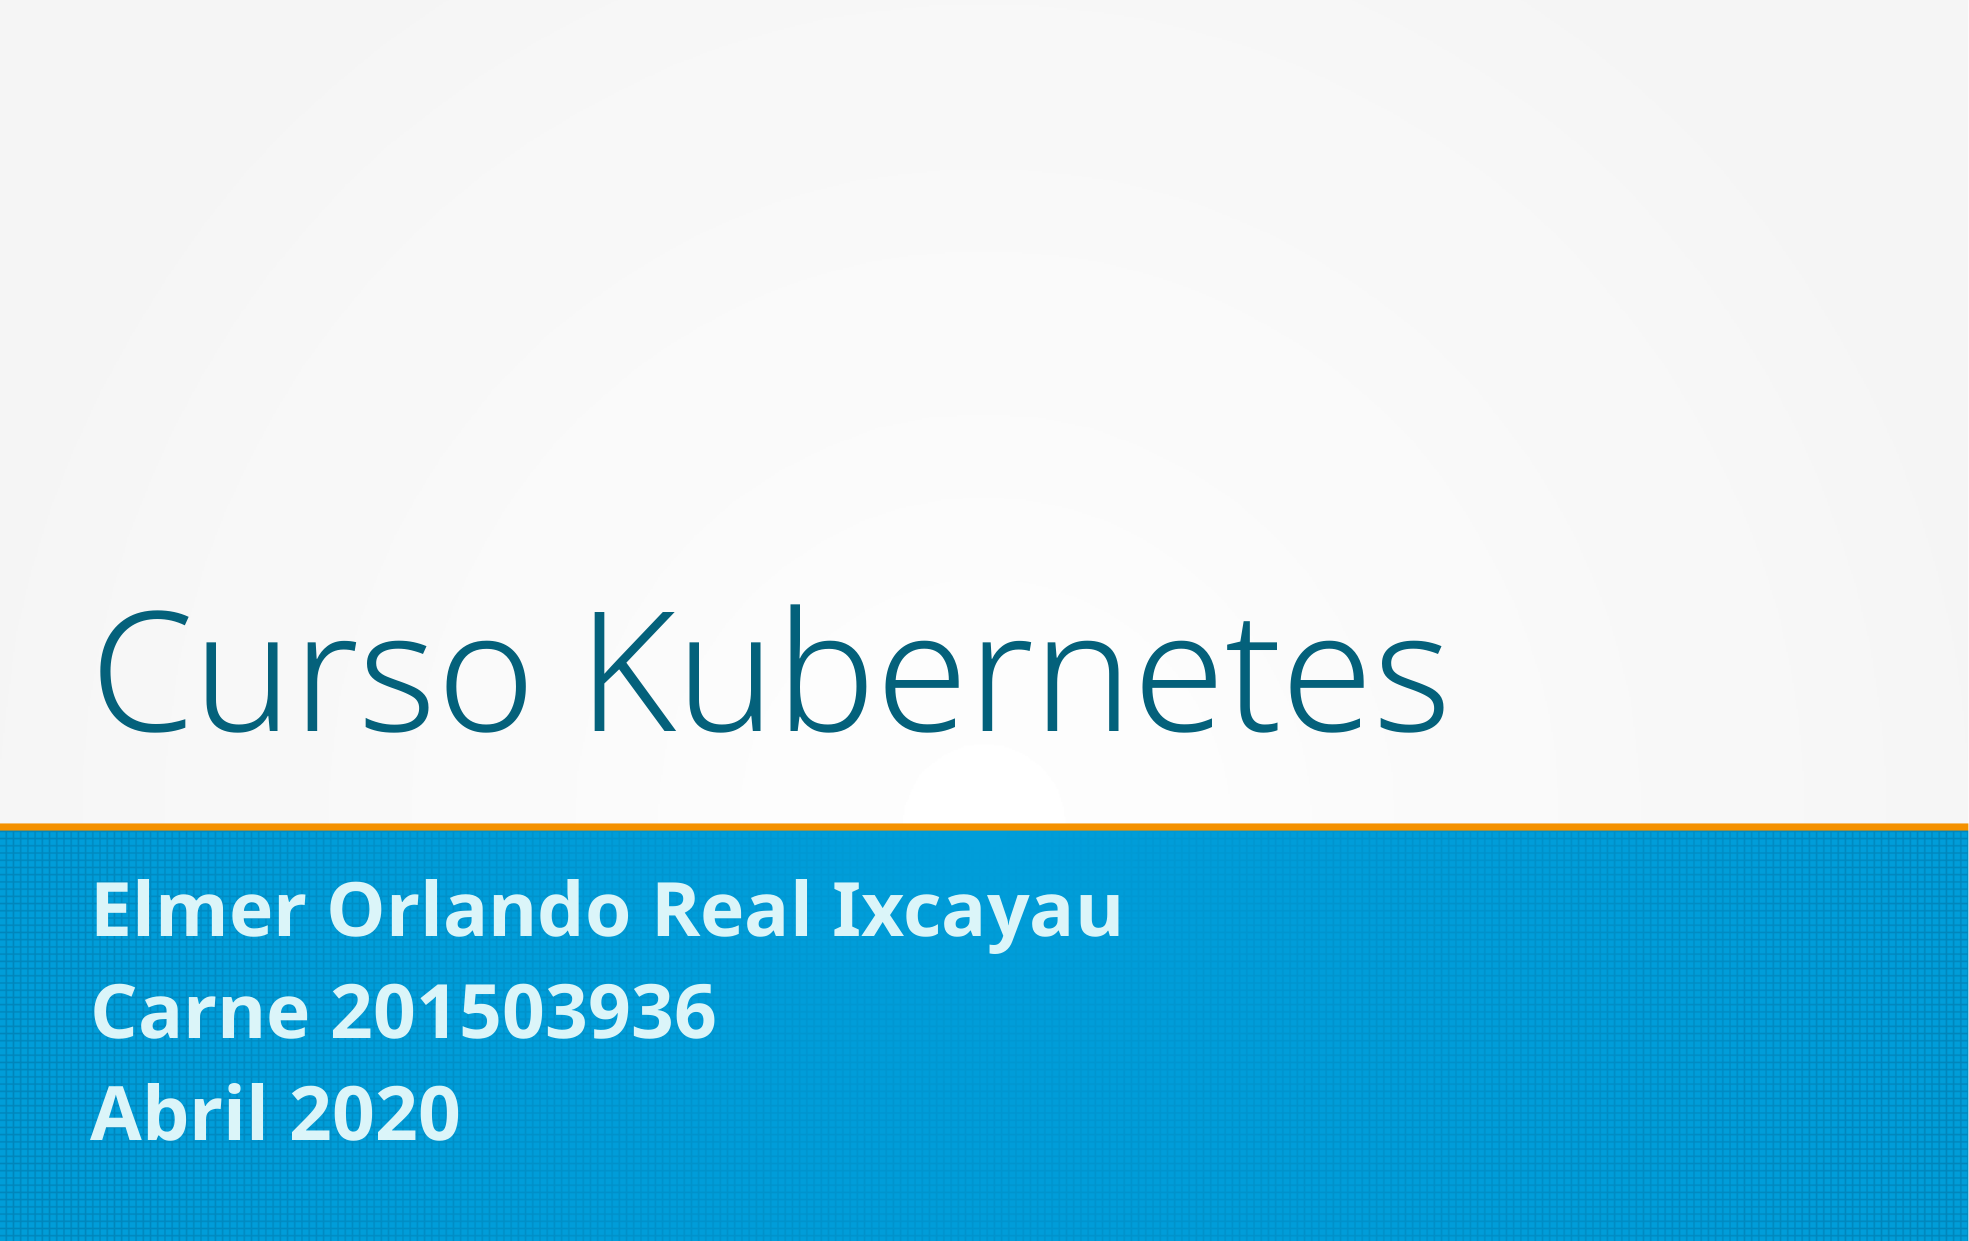

# Curso Kubernetes
Elmer Orlando Real Ixcayau
Carne 201503936
Abril 2020